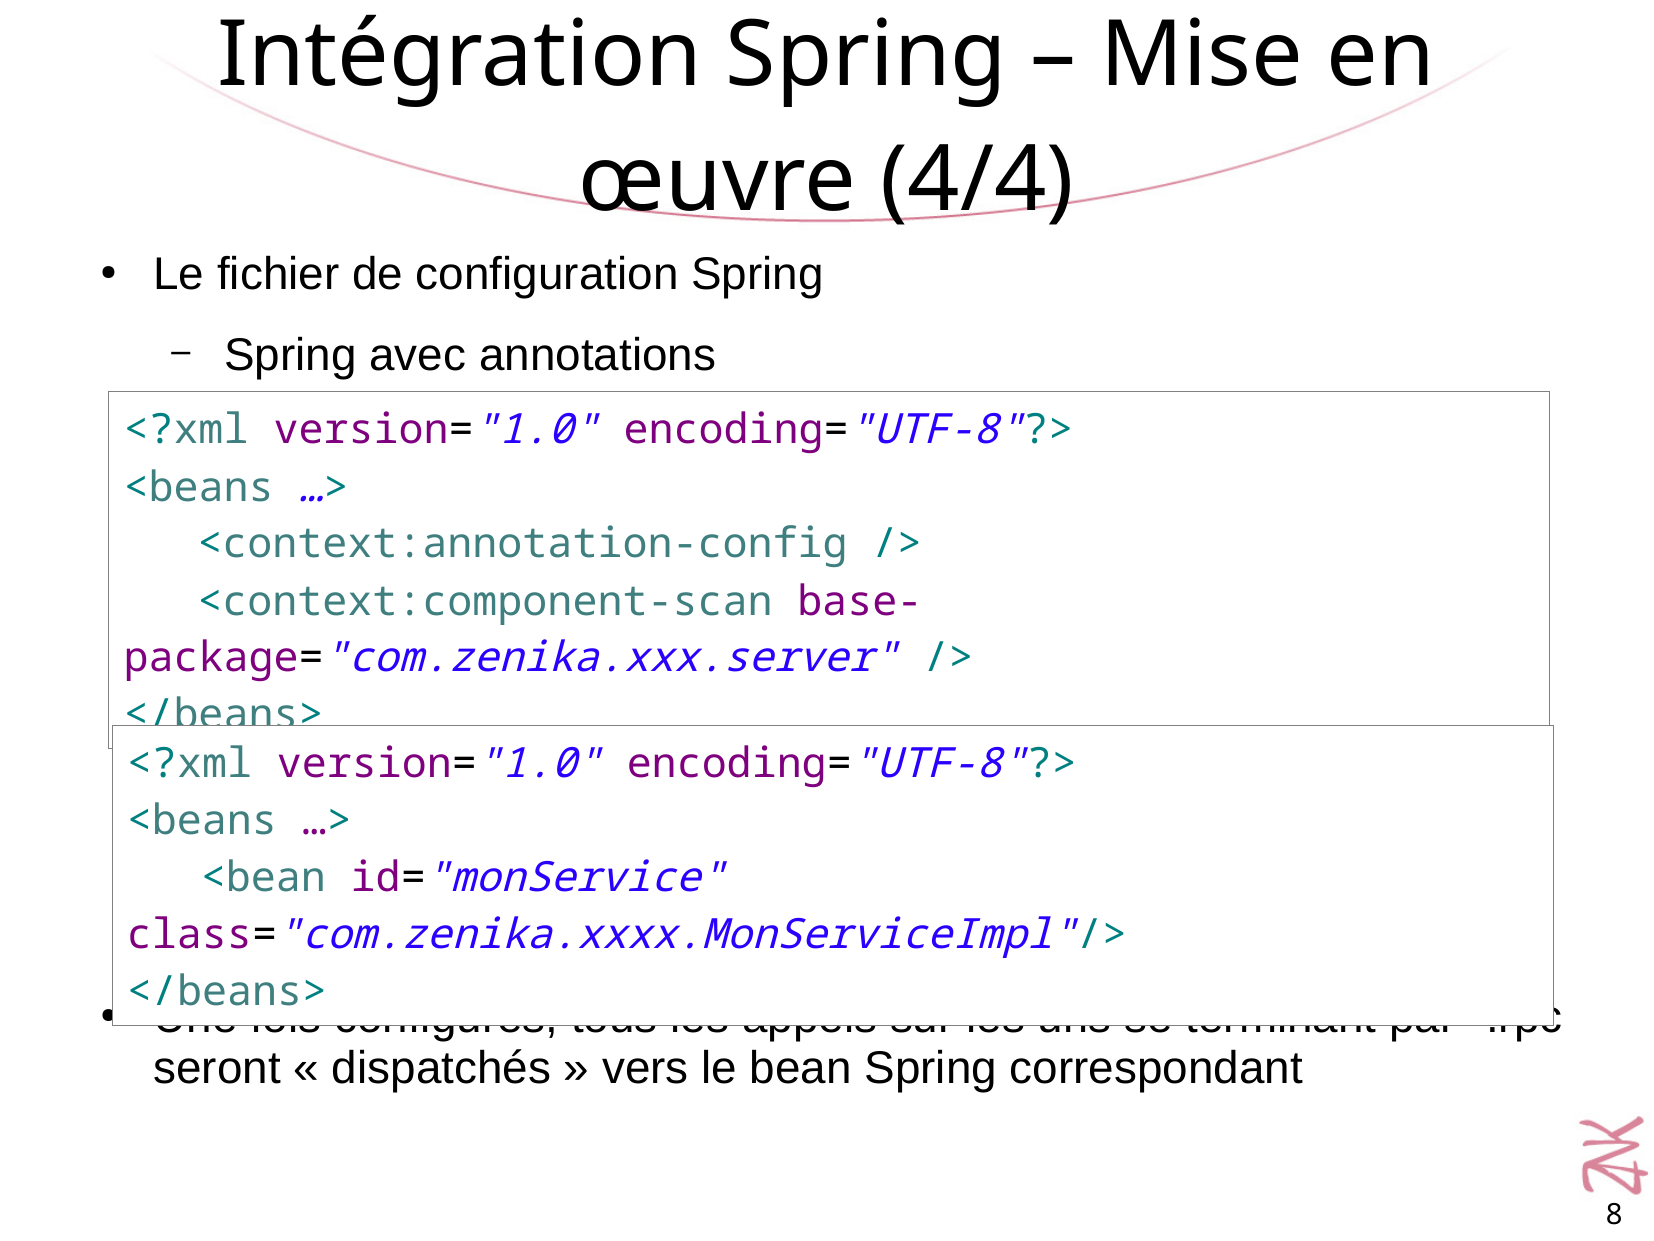

# Intégration Spring – Mise en œuvre (4/4)
Le fichier de configuration Spring
Spring avec annotations
Spring sans annotations
Une fois configurés, tous les appels sur les urls se terminant par *.rpc seront « dispatchés » vers le bean Spring correspondant
<?xml version="1.0" encoding="UTF-8"?>
<beans …>
 	<context:annotation-config />
	<context:component-scan base-package="com.zenika.xxx.server" />
</beans>
<?xml version="1.0" encoding="UTF-8"?>
<beans …>
 	<bean id="monService" class="com.zenika.xxxx.MonServiceImpl"/>
</beans>
8